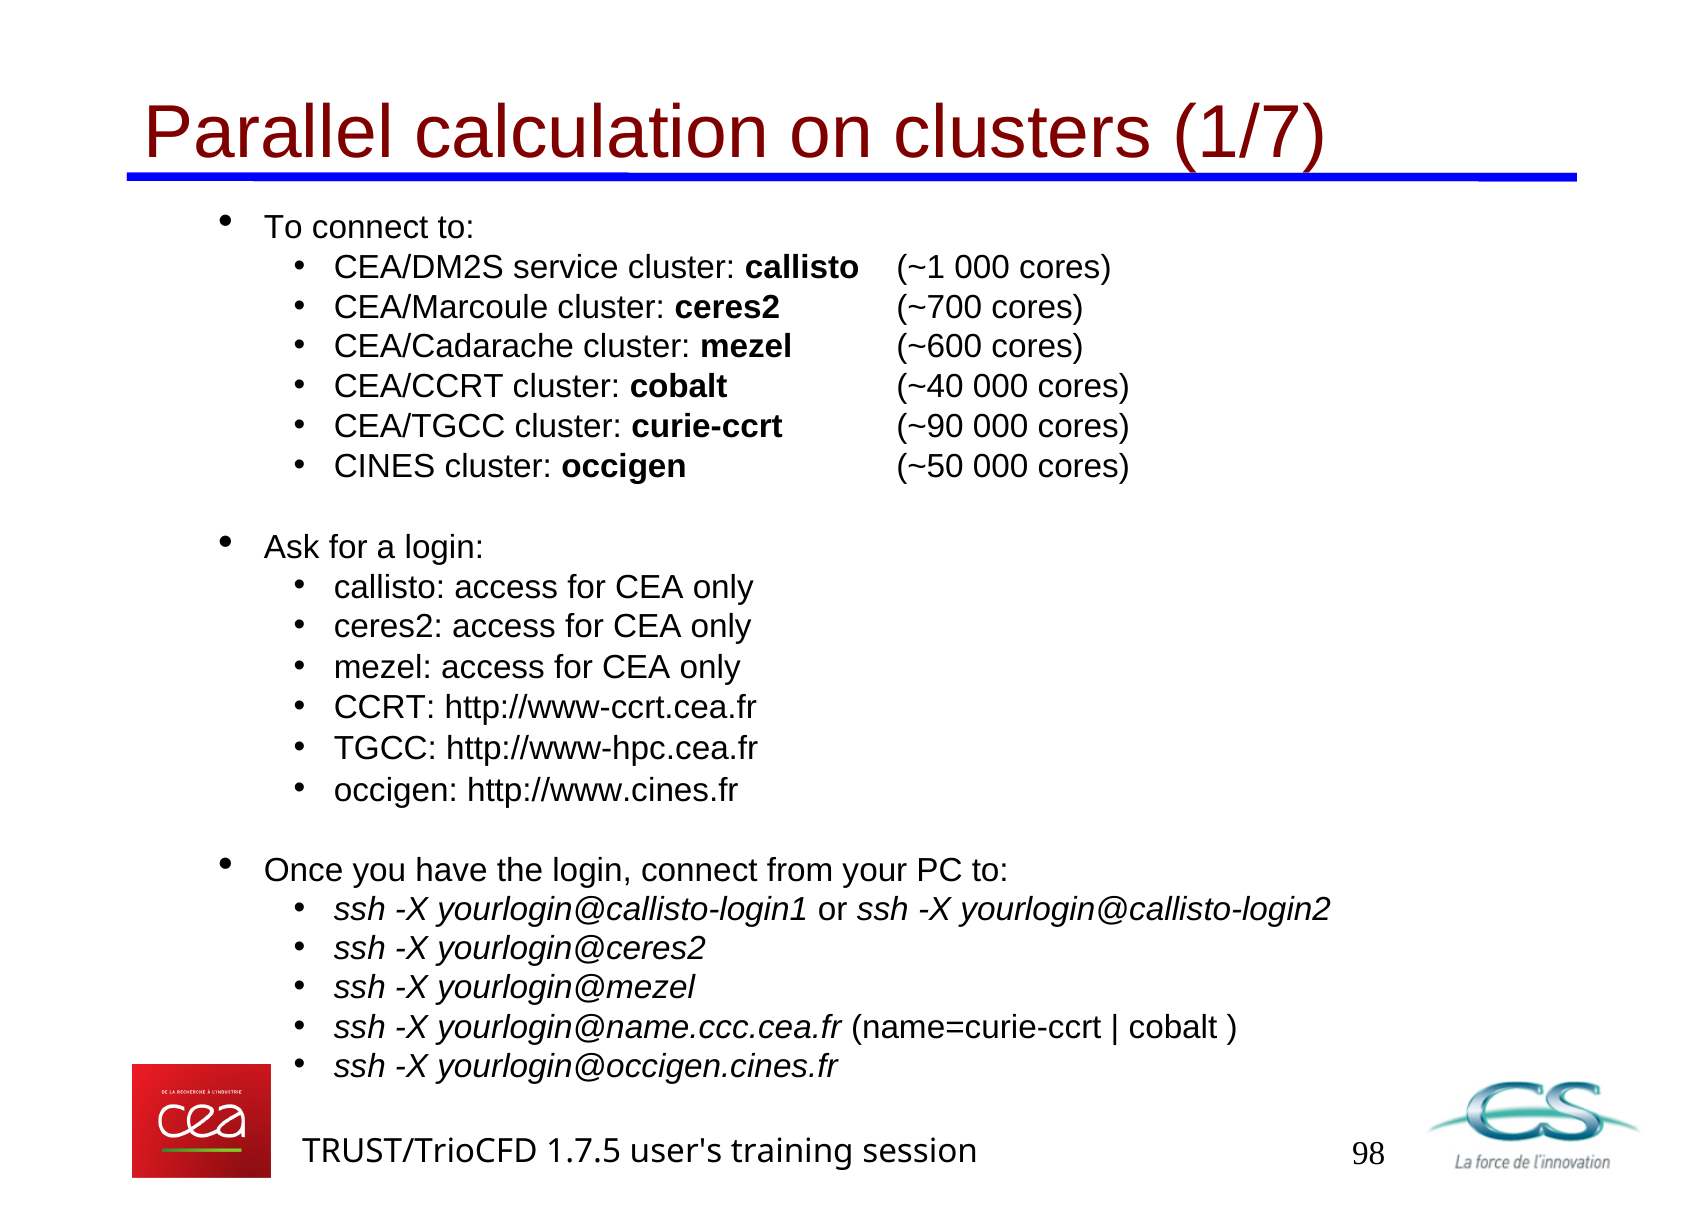

# Parallel calculation on clusters (1/7)
To connect to:
CEA/DM2S service cluster: callisto	(~1 000 cores)
CEA/Marcoule cluster: ceres2 		(~700 cores)
CEA/Cadarache cluster: mezel 		(~600 cores)
CEA/CCRT cluster: cobalt	 		(~40 000 cores)
CEA/TGCC cluster: curie-ccrt 		(~90 000 cores)
CINES cluster: occigen			(~50 000 cores)
Ask for a login:
callisto: access for CEA only
ceres2: access for CEA only
mezel: access for CEA only
CCRT: http://www-ccrt.cea.fr
TGCC: http://www-hpc.cea.fr
occigen: http://www.cines.fr
Once you have the login, connect from your PC to:
ssh -X yourlogin@callisto-login1 or ssh -X yourlogin@callisto-login2
ssh -X yourlogin@ceres2
ssh -X yourlogin@mezel
ssh -X yourlogin@name.ccc.cea.fr (name=curie-ccrt | cobalt )
ssh -X yourlogin@occigen.cines.fr
TRUST/TrioCFD 1.7.5 user's training session
98